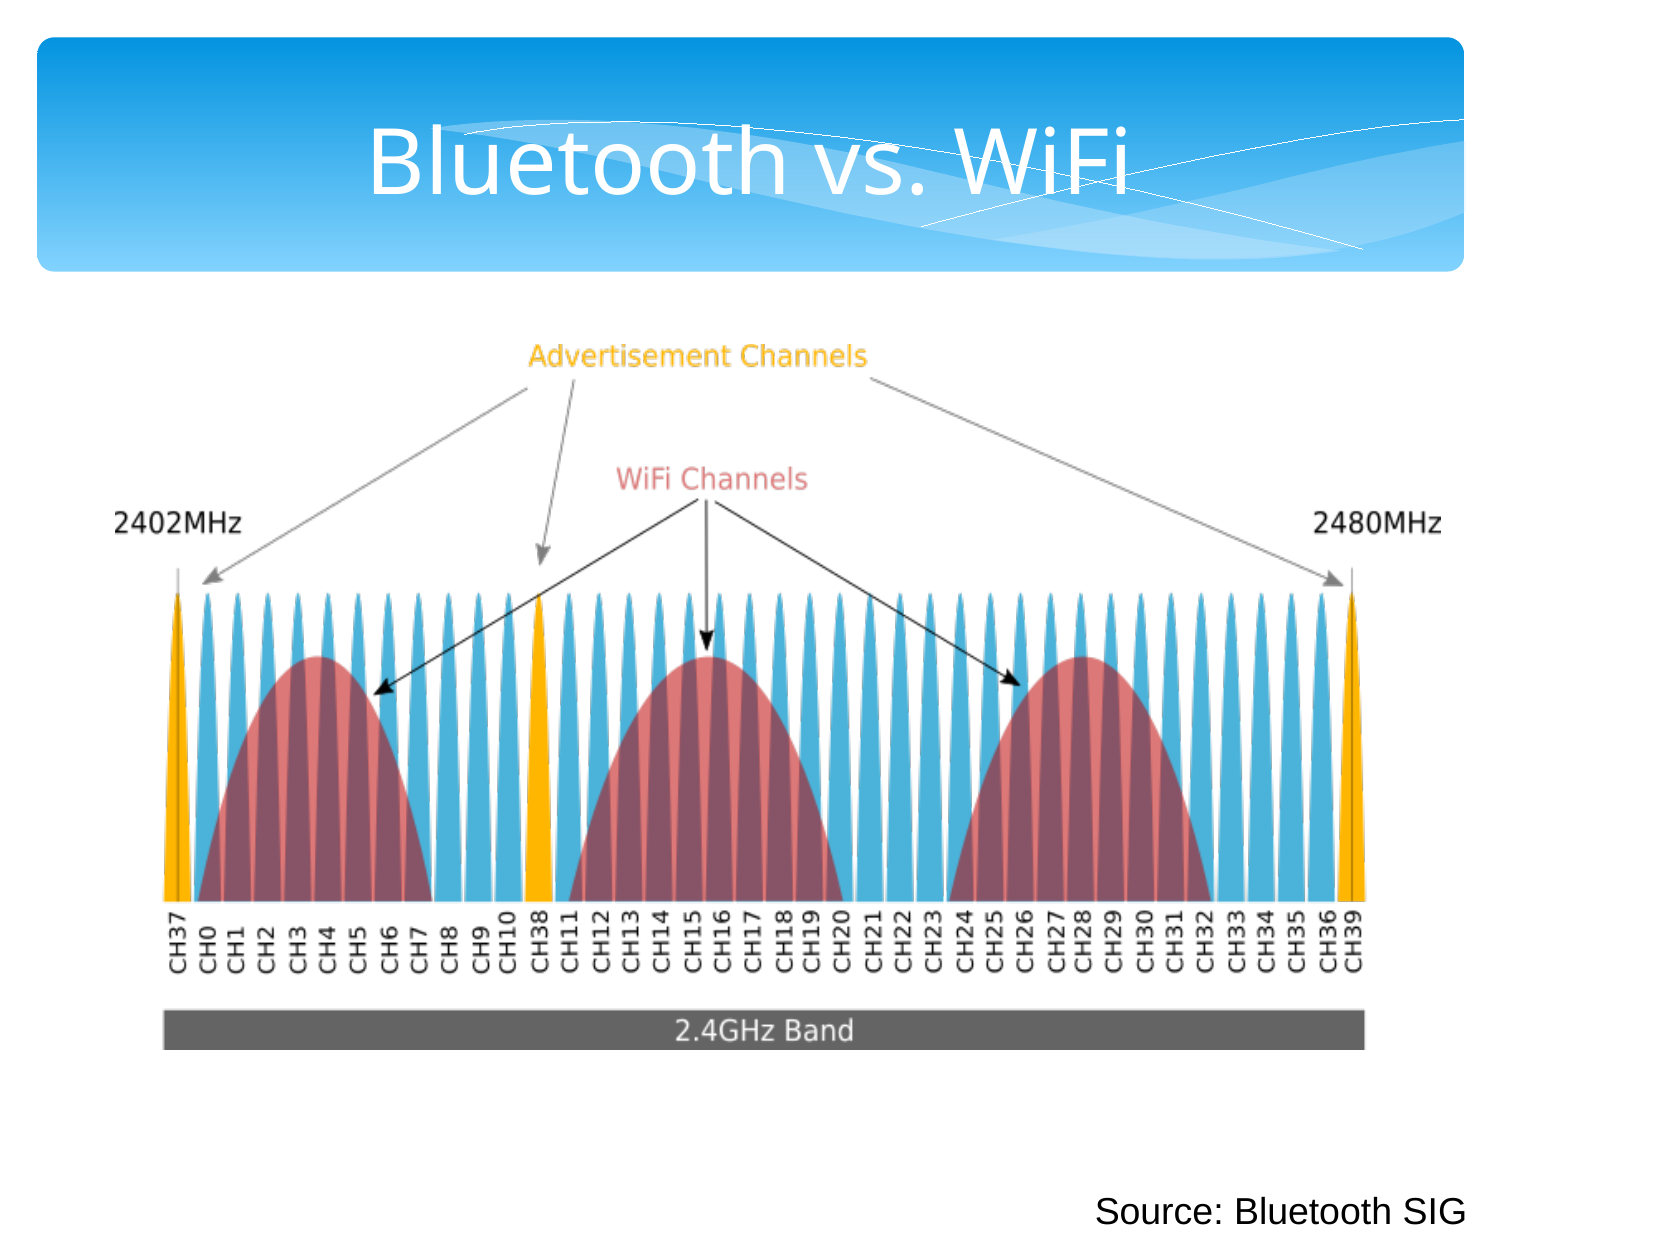

# Bluetooth vs. WiFi
Source: Bluetooth SIG